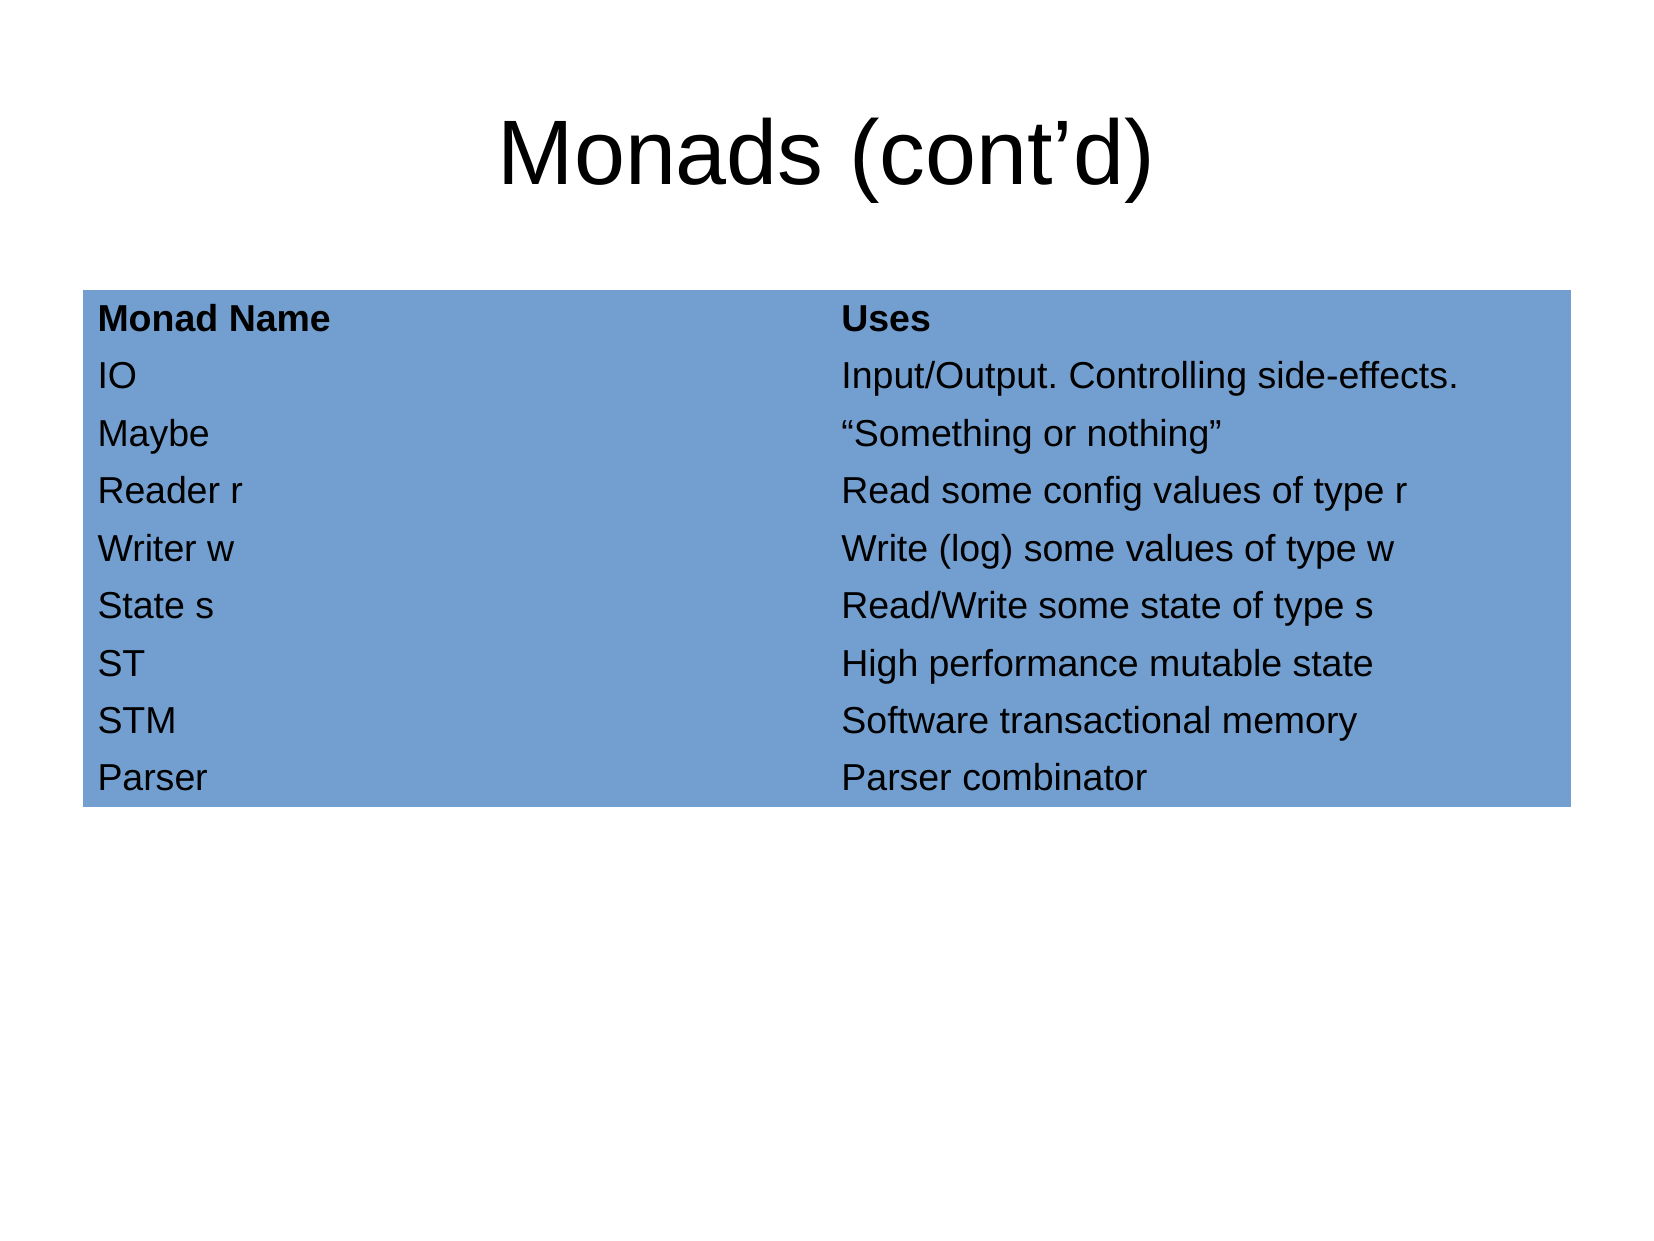

# Monads (cont’d)
| Monad Name | Uses |
| --- | --- |
| IO | Input/Output. Controlling side-effects. |
| Maybe | “Something or nothing” |
| Reader r | Read some config values of type r |
| Writer w | Write (log) some values of type w |
| State s | Read/Write some state of type s |
| ST | High performance mutable state |
| STM | Software transactional memory |
| Parser | Parser combinator |